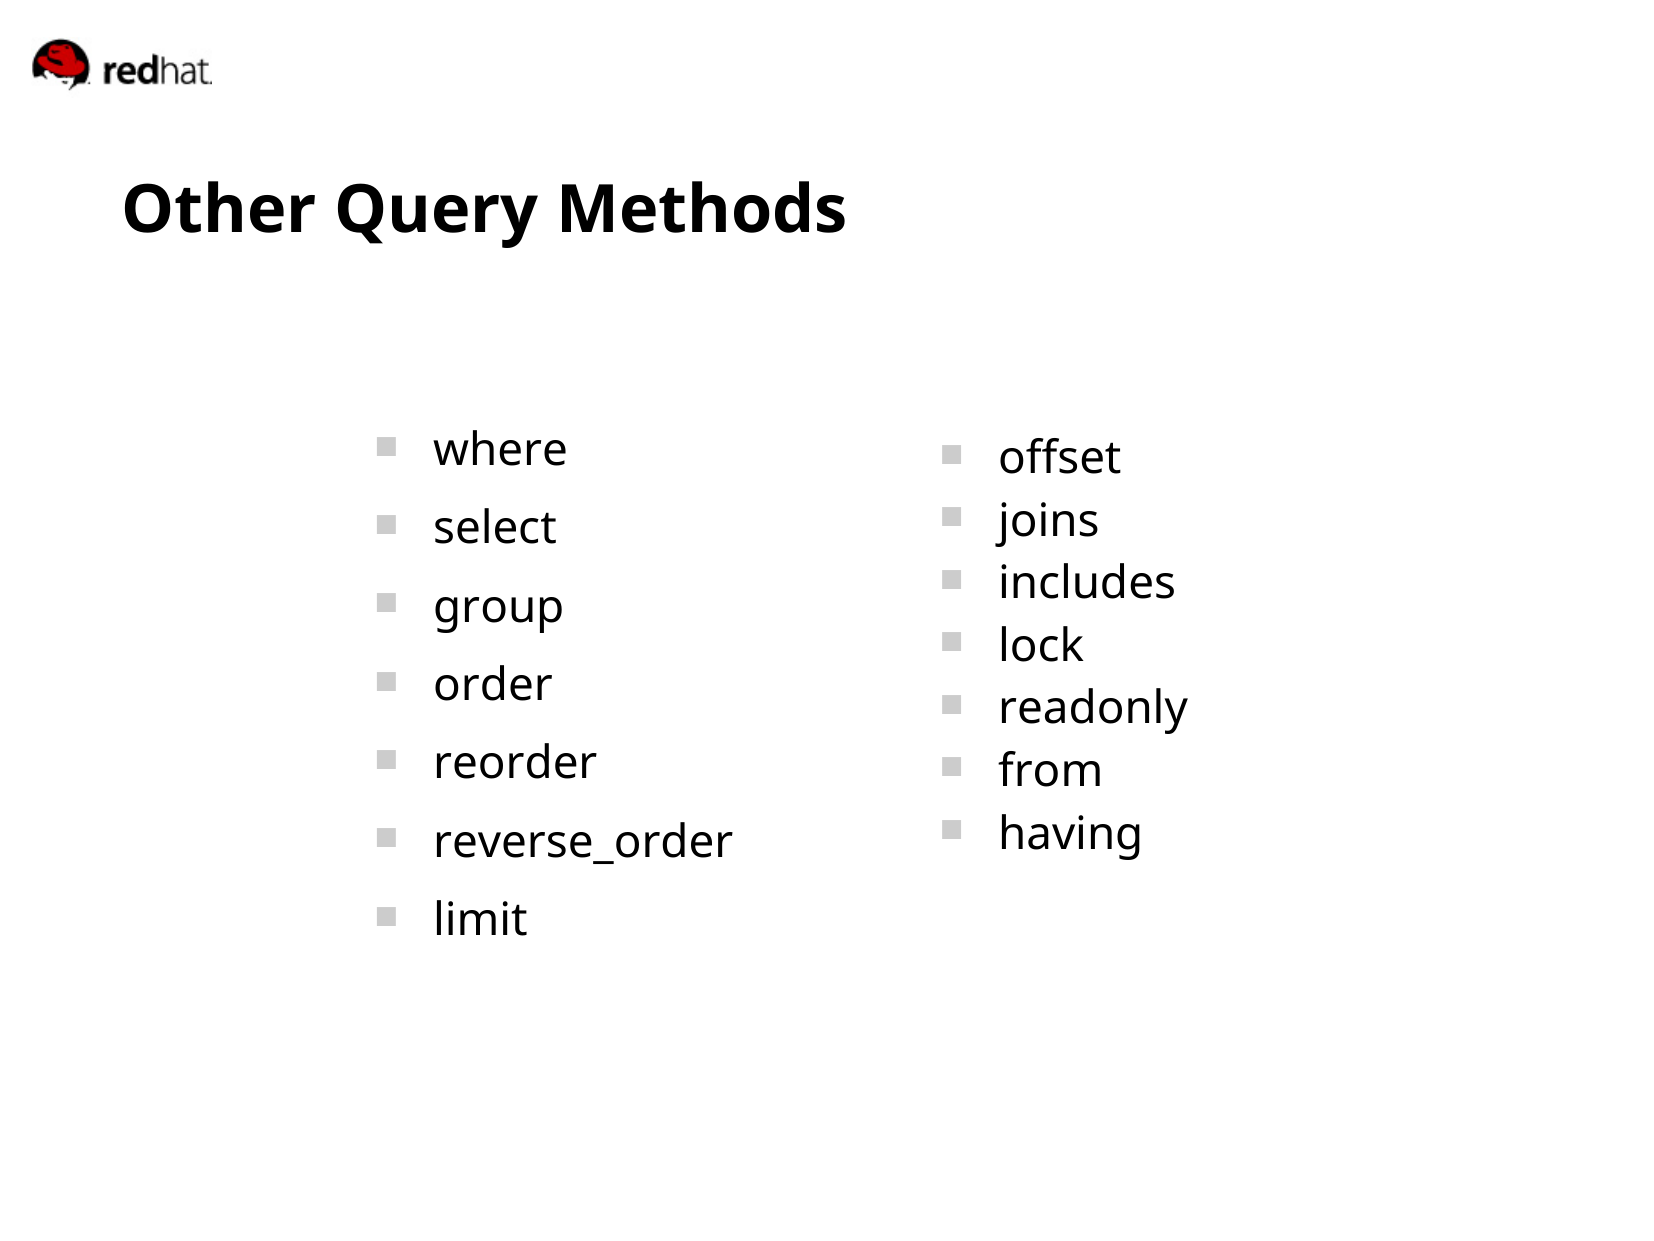

# Other Query Methods
where
select
group
order
reorder
reverse_order
limit
offset
joins
includes
lock
readonly
from
having